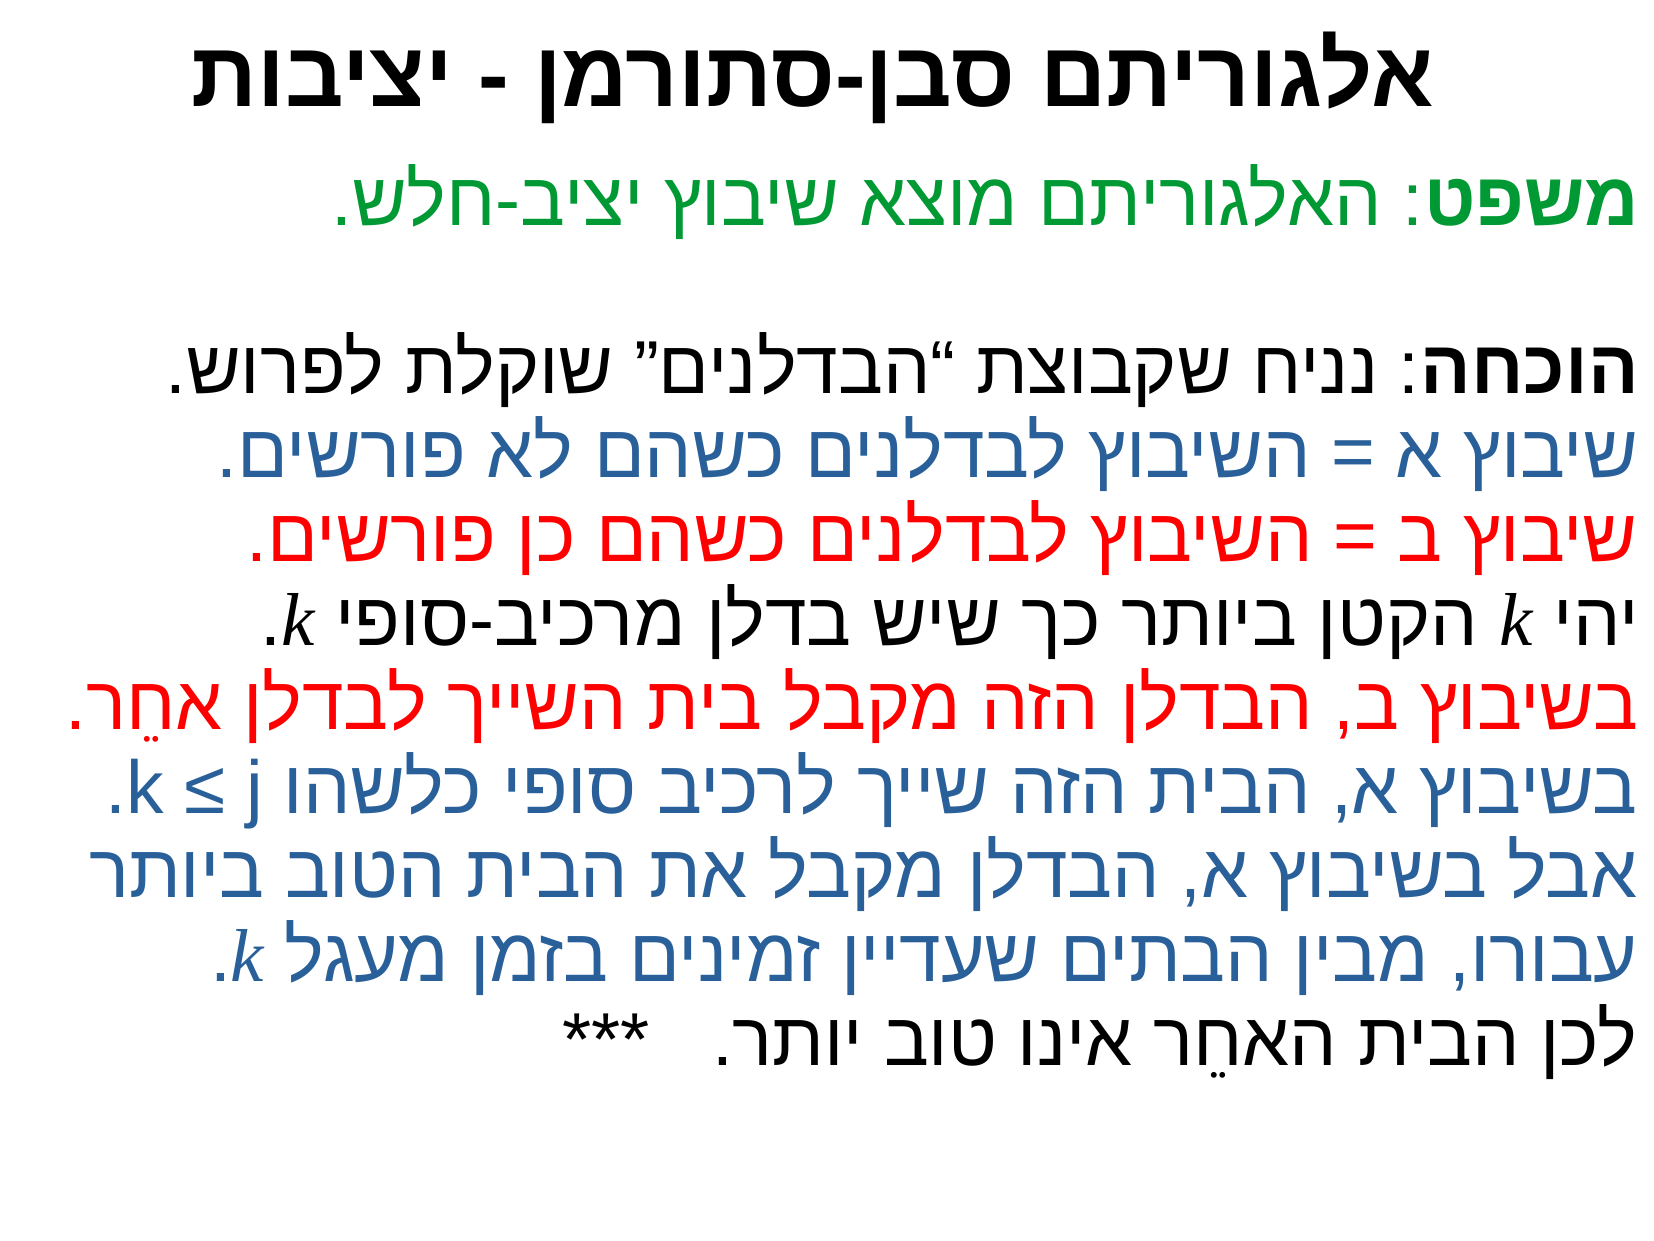

# אלגוריתם סבן-סתורמן - יציבות
משפט: האלגוריתם מוצא שיבוץ יציב-חלש.
הוכחה: נניח שקבוצת “הבדלנים” שוקלת לפרוש.
שיבוץ א = השיבוץ לבדלנים כשהם לא פורשים.
שיבוץ ב = השיבוץ לבדלנים כשהם כן פורשים.
יהי k הקטן ביותר כך שיש בדלן מרכיב-סופי k.
בשיבוץ ב, הבדלן הזה מקבל בית השייך לבדלן אחֵר.
בשיבוץ א, הבית הזה שייך לרכיב סופי כלשהו k ≤ j.
אבל בשיבוץ א, הבדלן מקבל את הבית הטוב ביותר עבורו, מבין הבתים שעדיין זמינים בזמן מעגל k.
לכן הבית האחֵר אינו טוב יותר. ***